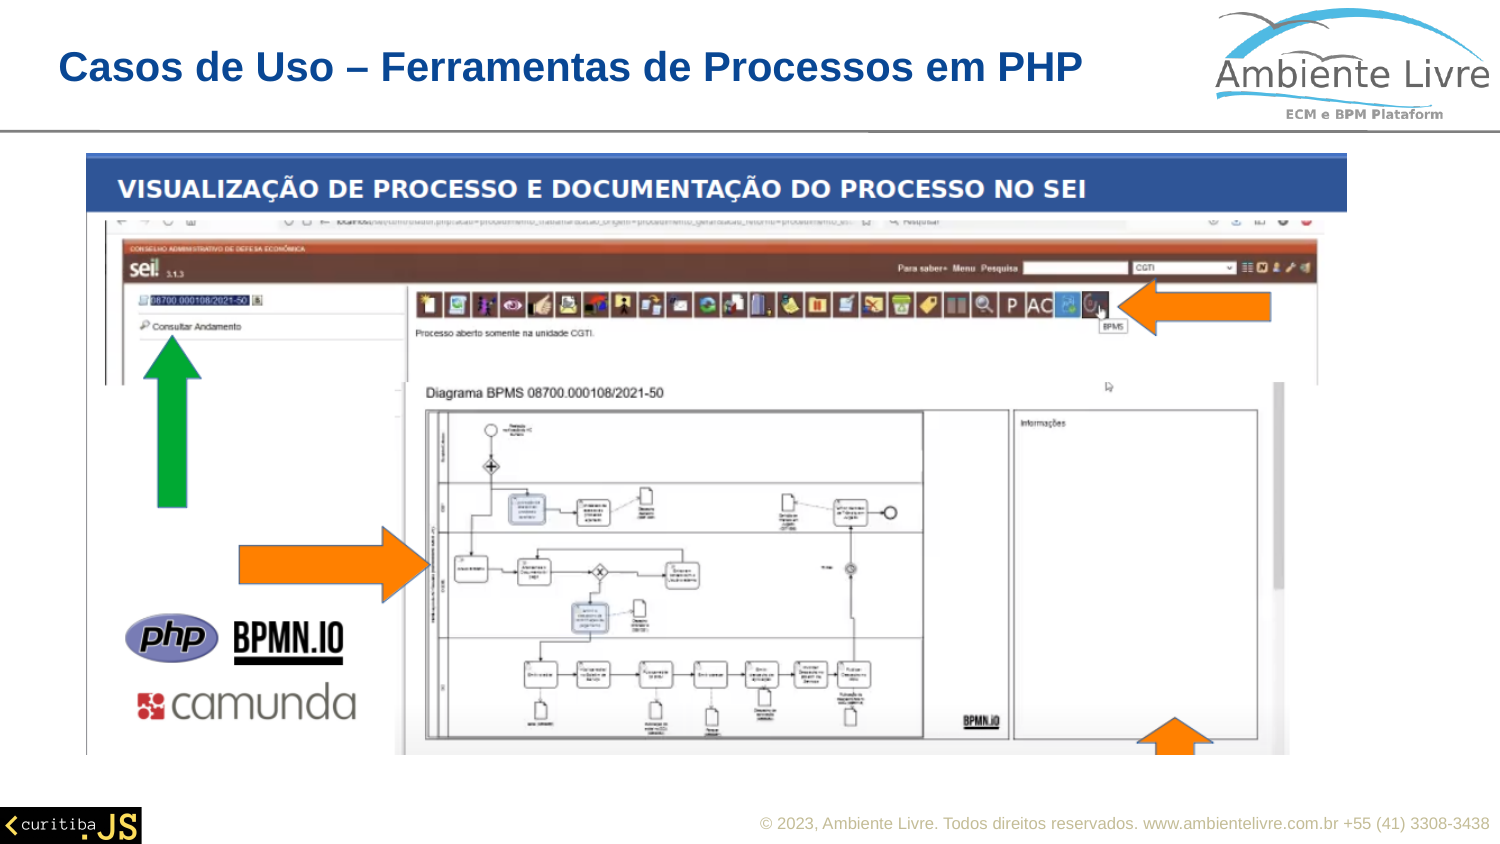

# Casos de Uso – Ferramentas de Processos em PHP